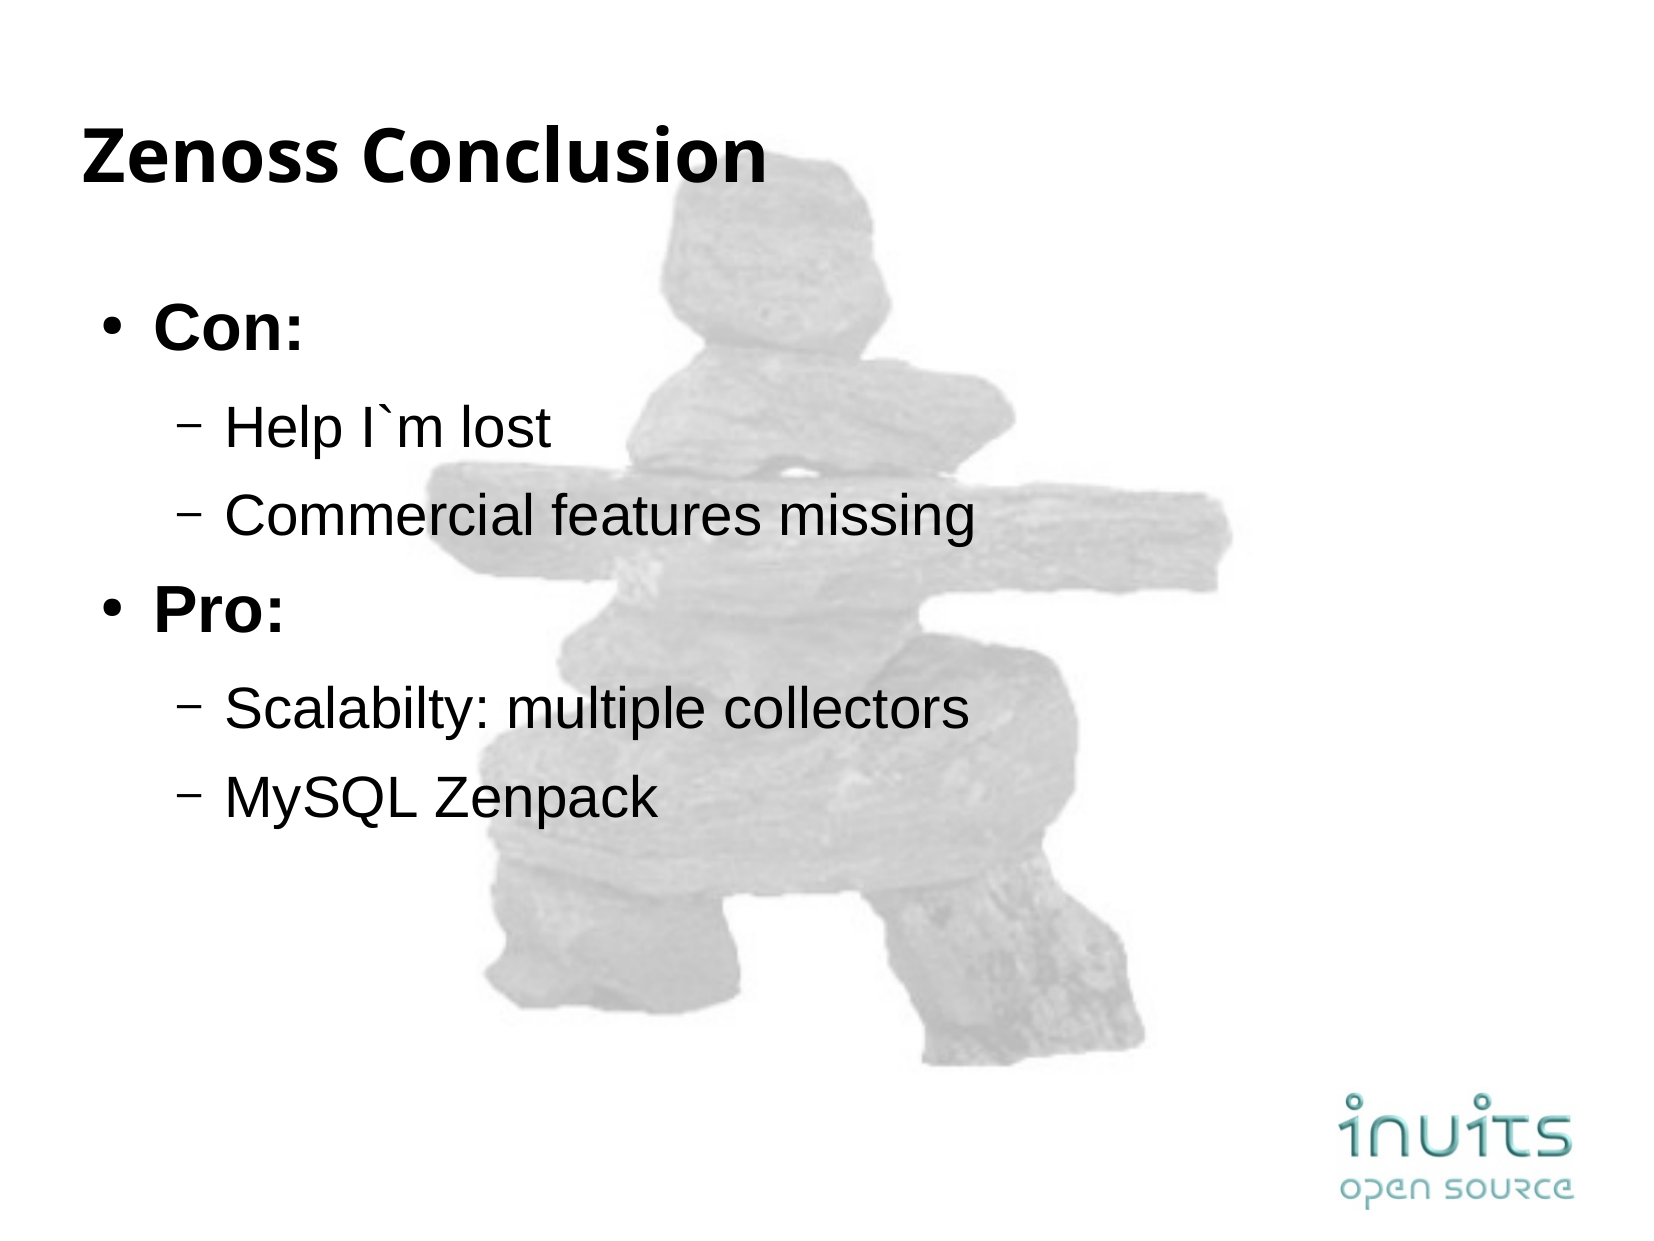

# Zenoss Conclusion
Con:
Help I`m lost
Commercial features missing
Pro:
Scalabilty: multiple collectors
MySQL Zenpack
33